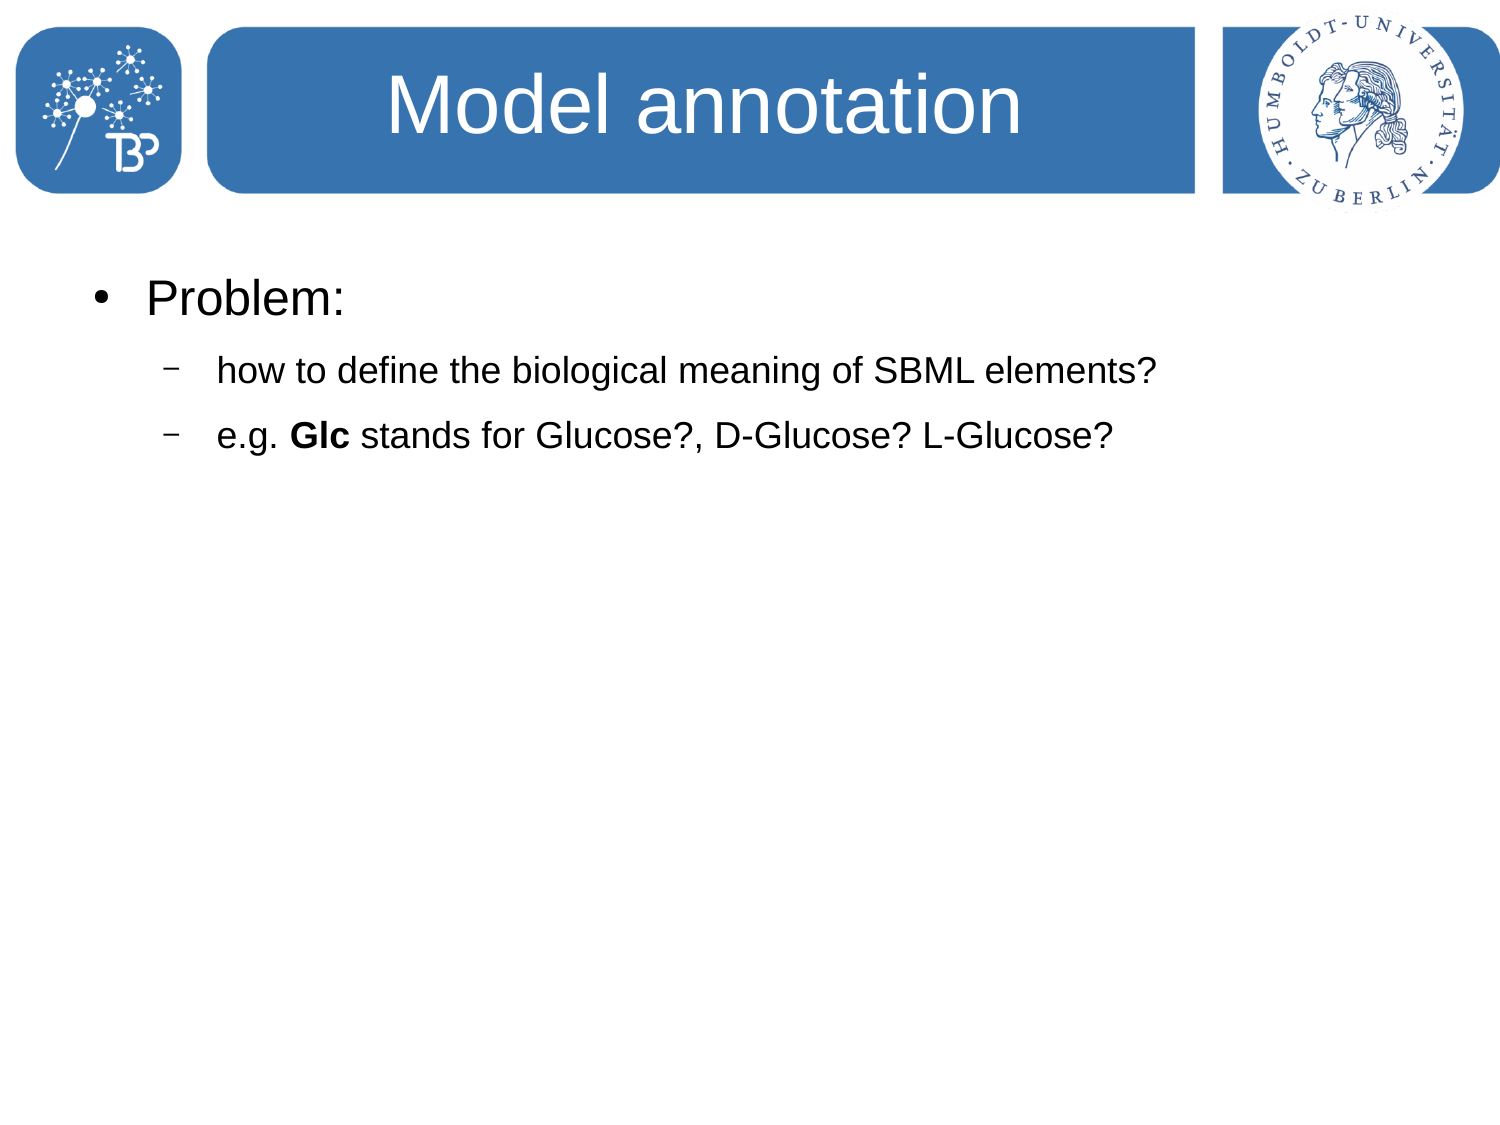

# Model annotation
Problem:
how to define the biological meaning of SBML elements?
e.g. Glc stands for Glucose?, D-Glucose? L-Glucose?